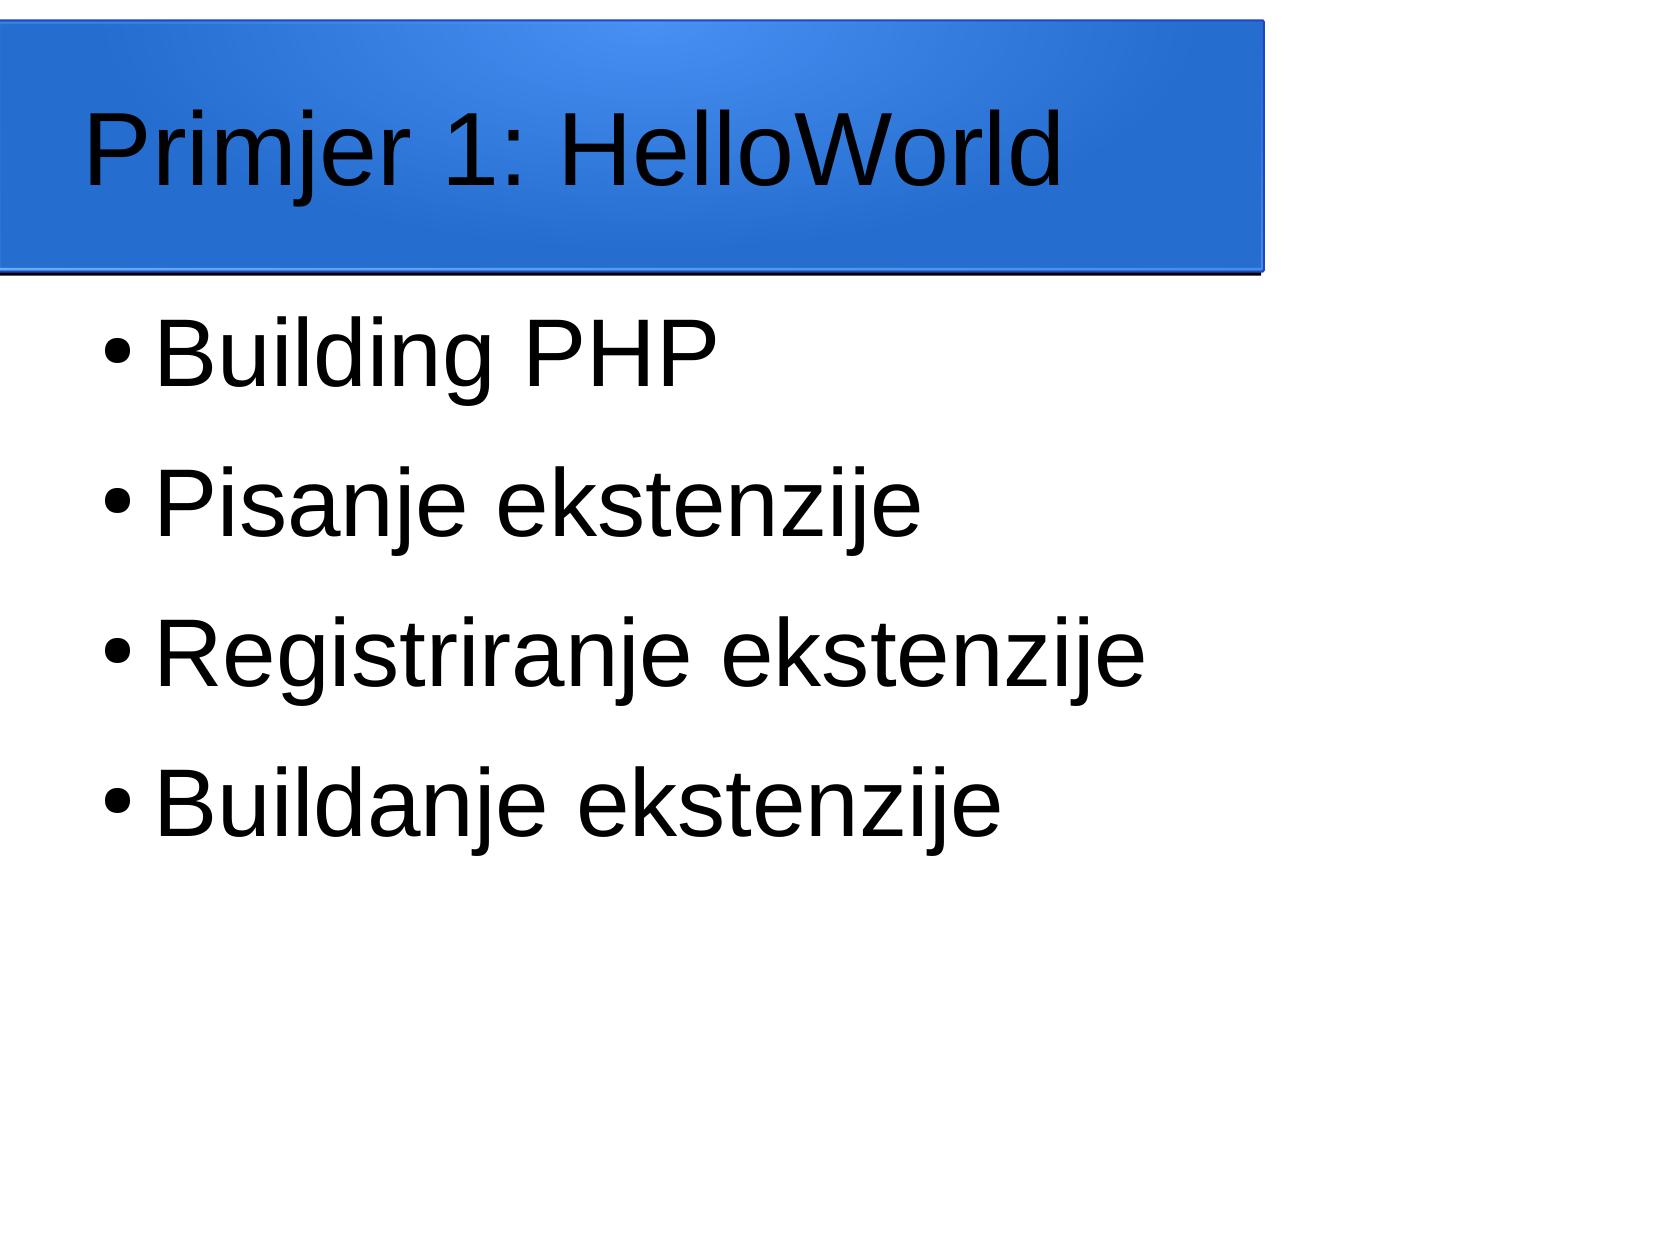

# Primjer 1: HelloWorld
Building PHP
Pisanje ekstenzije
Registriranje ekstenzije
Buildanje ekstenzije